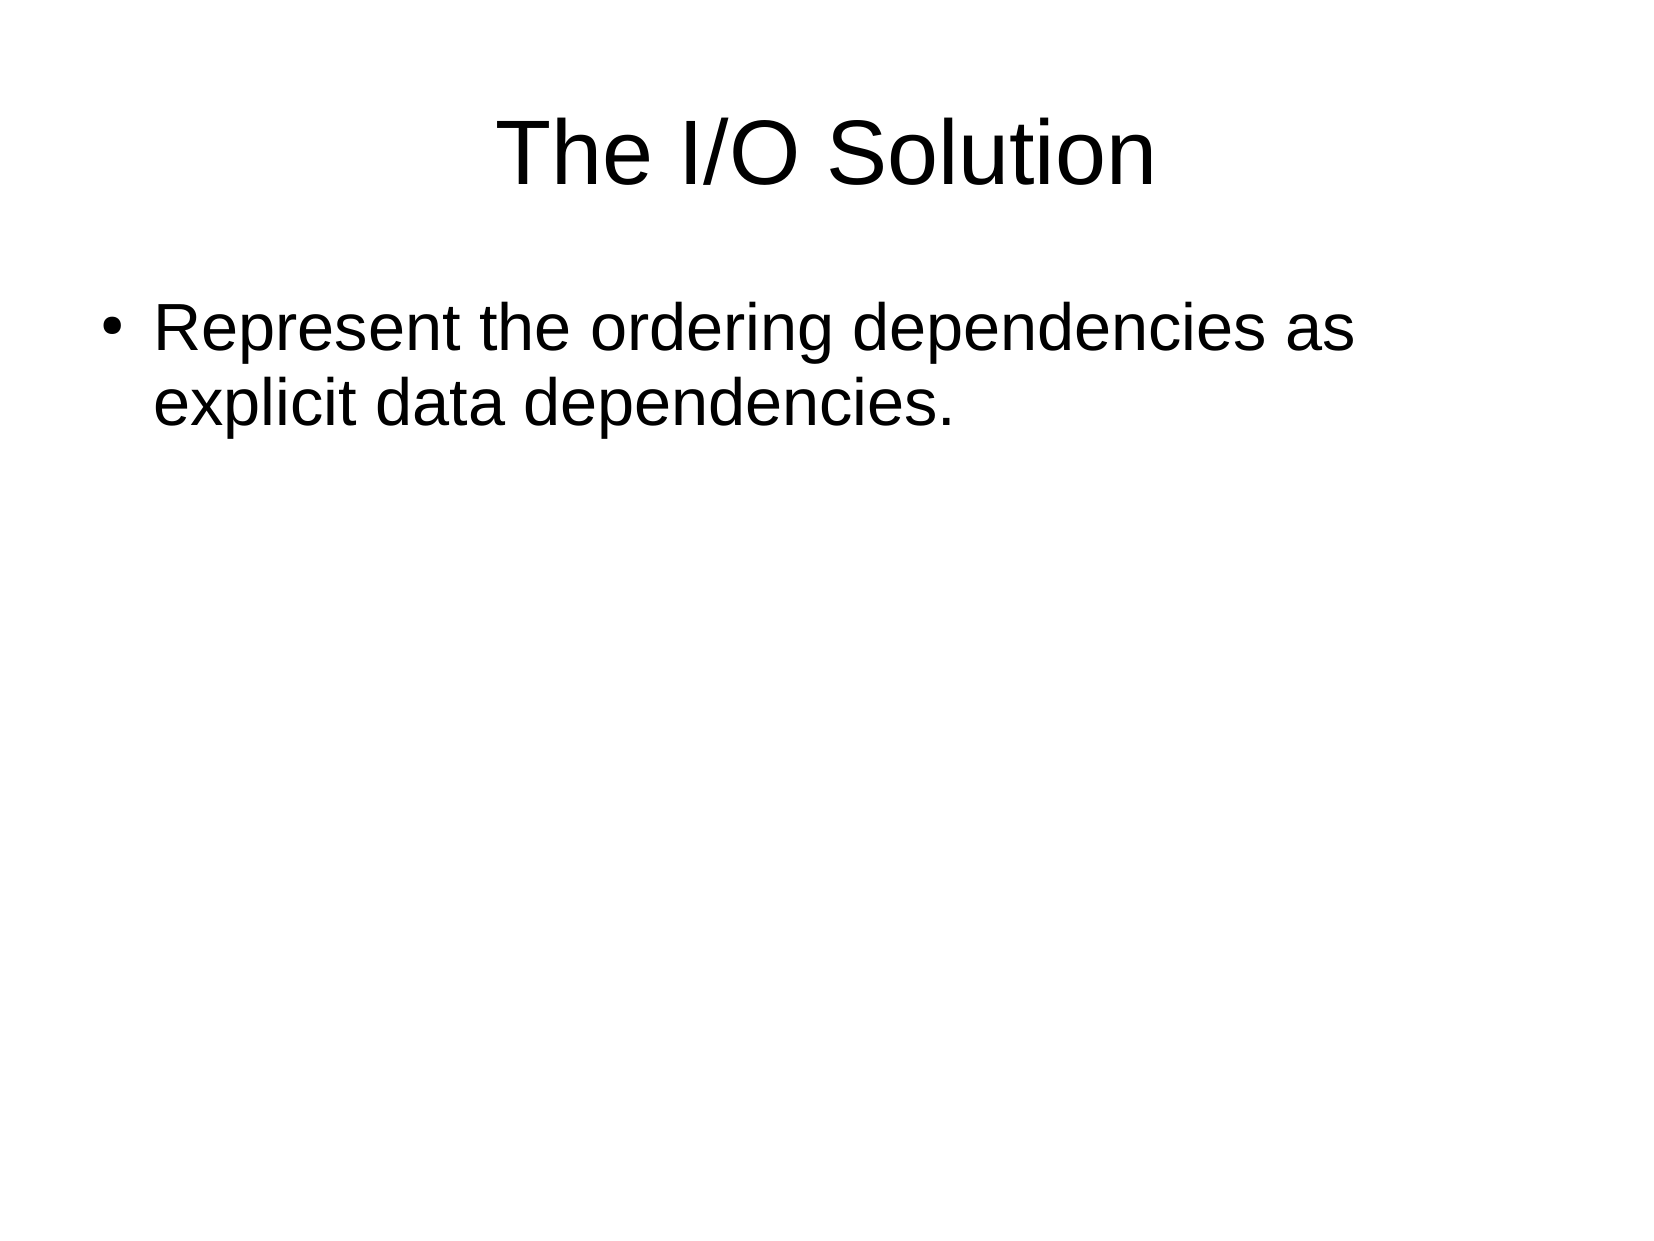

# The I/O Solution
Represent the ordering dependencies as explicit data dependencies.